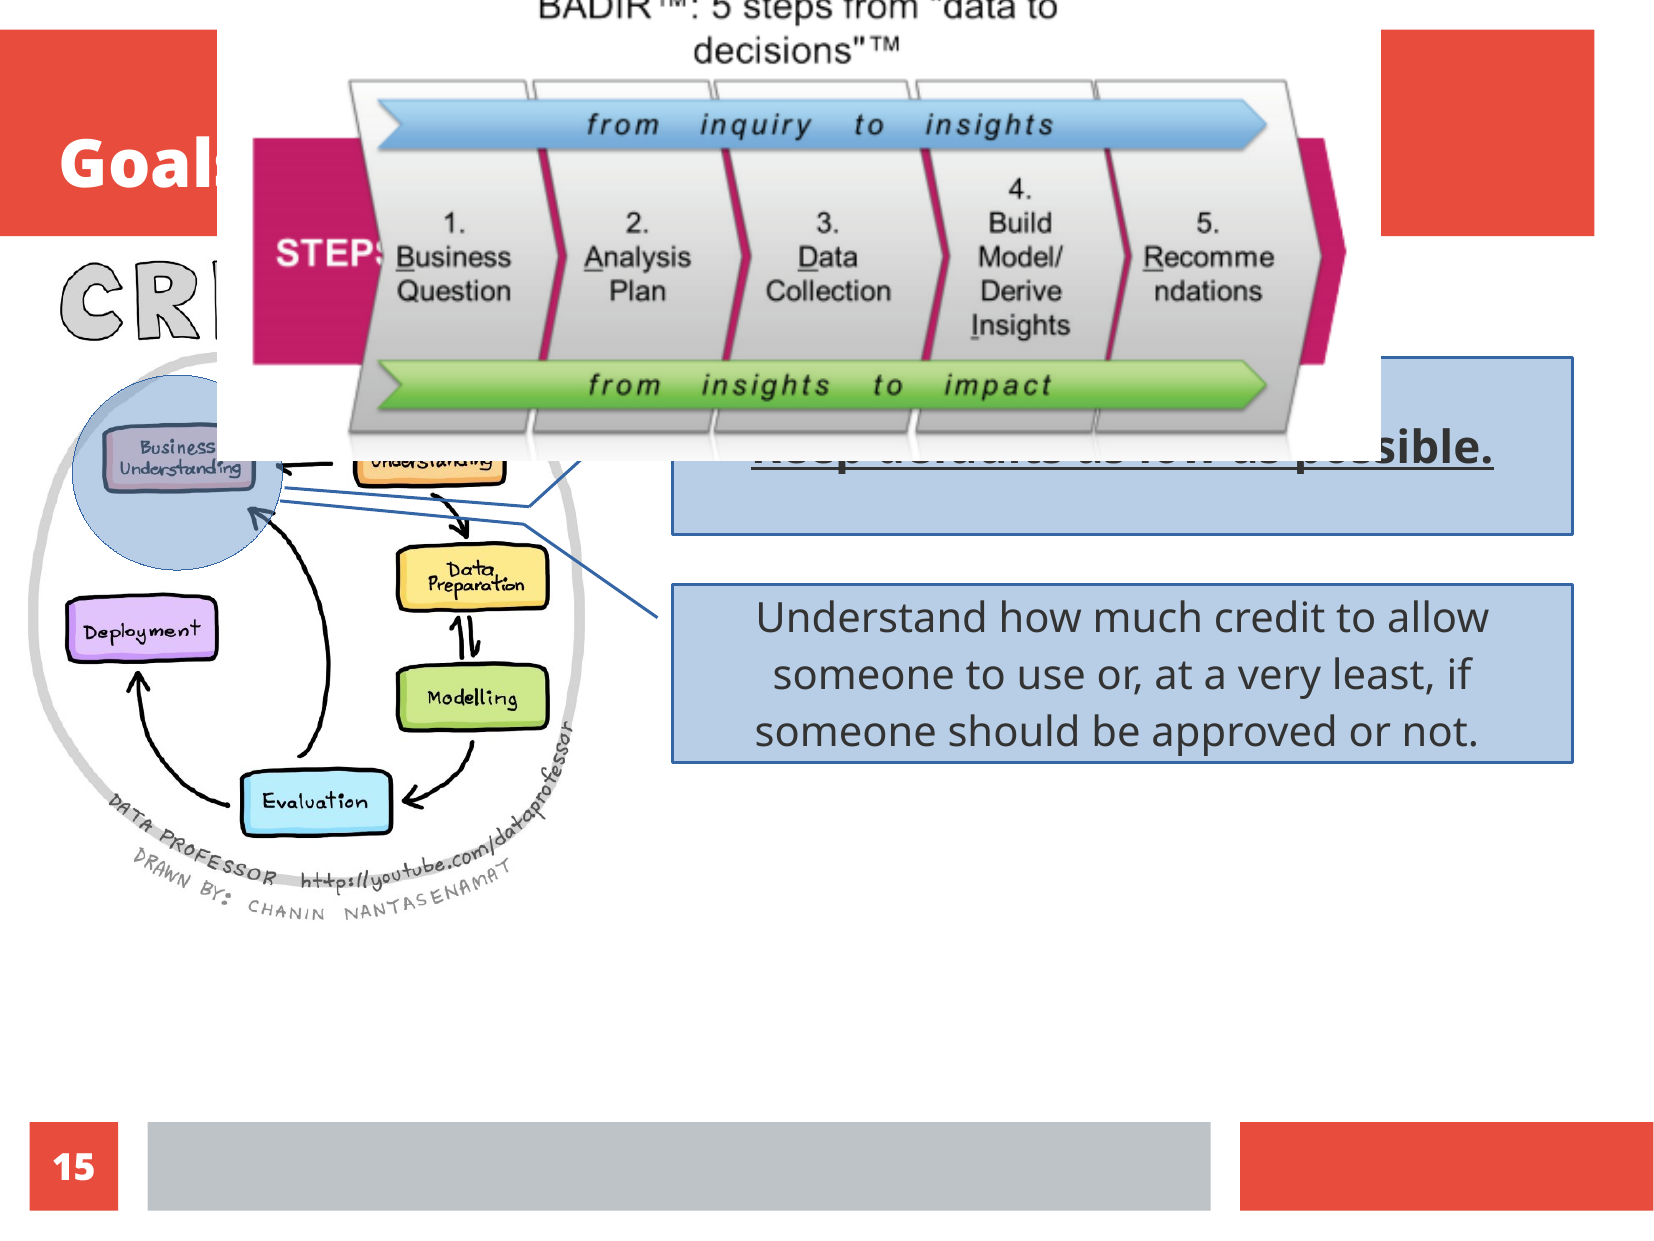

# Goals
Keep defaults as low as possible.
Understand how much credit to allow someone to use or, at a very least, if someone should be approved or not.
15